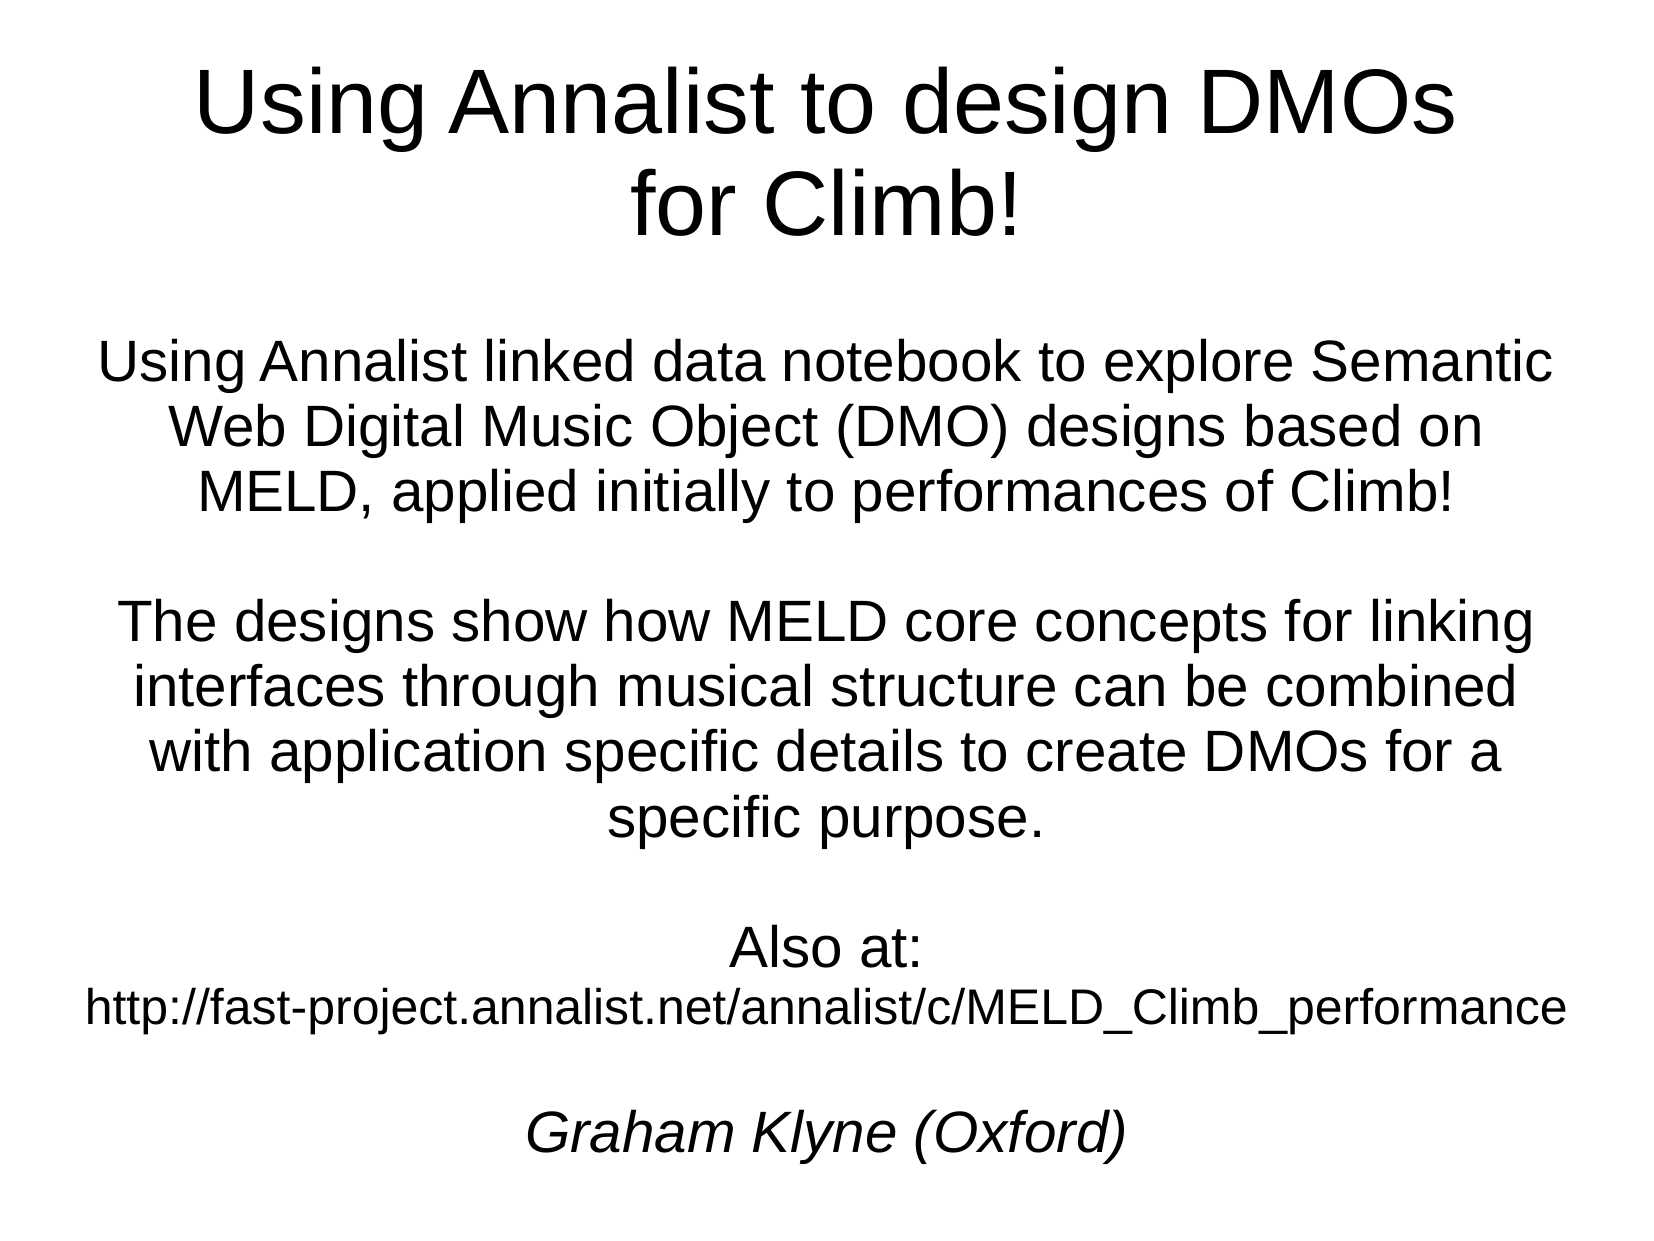

# Using Annalist to design DMOs for Climb!
Using Annalist linked data notebook to explore Semantic Web Digital Music Object (DMO) designs based on MELD, applied initially to performances of Climb!
The designs show how MELD core concepts for linking interfaces through musical structure can be combined with application specific details to create DMOs for a specific purpose.
Also at:
http://fast-project.annalist.net/annalist/c/MELD_Climb_performance
Graham Klyne (Oxford)